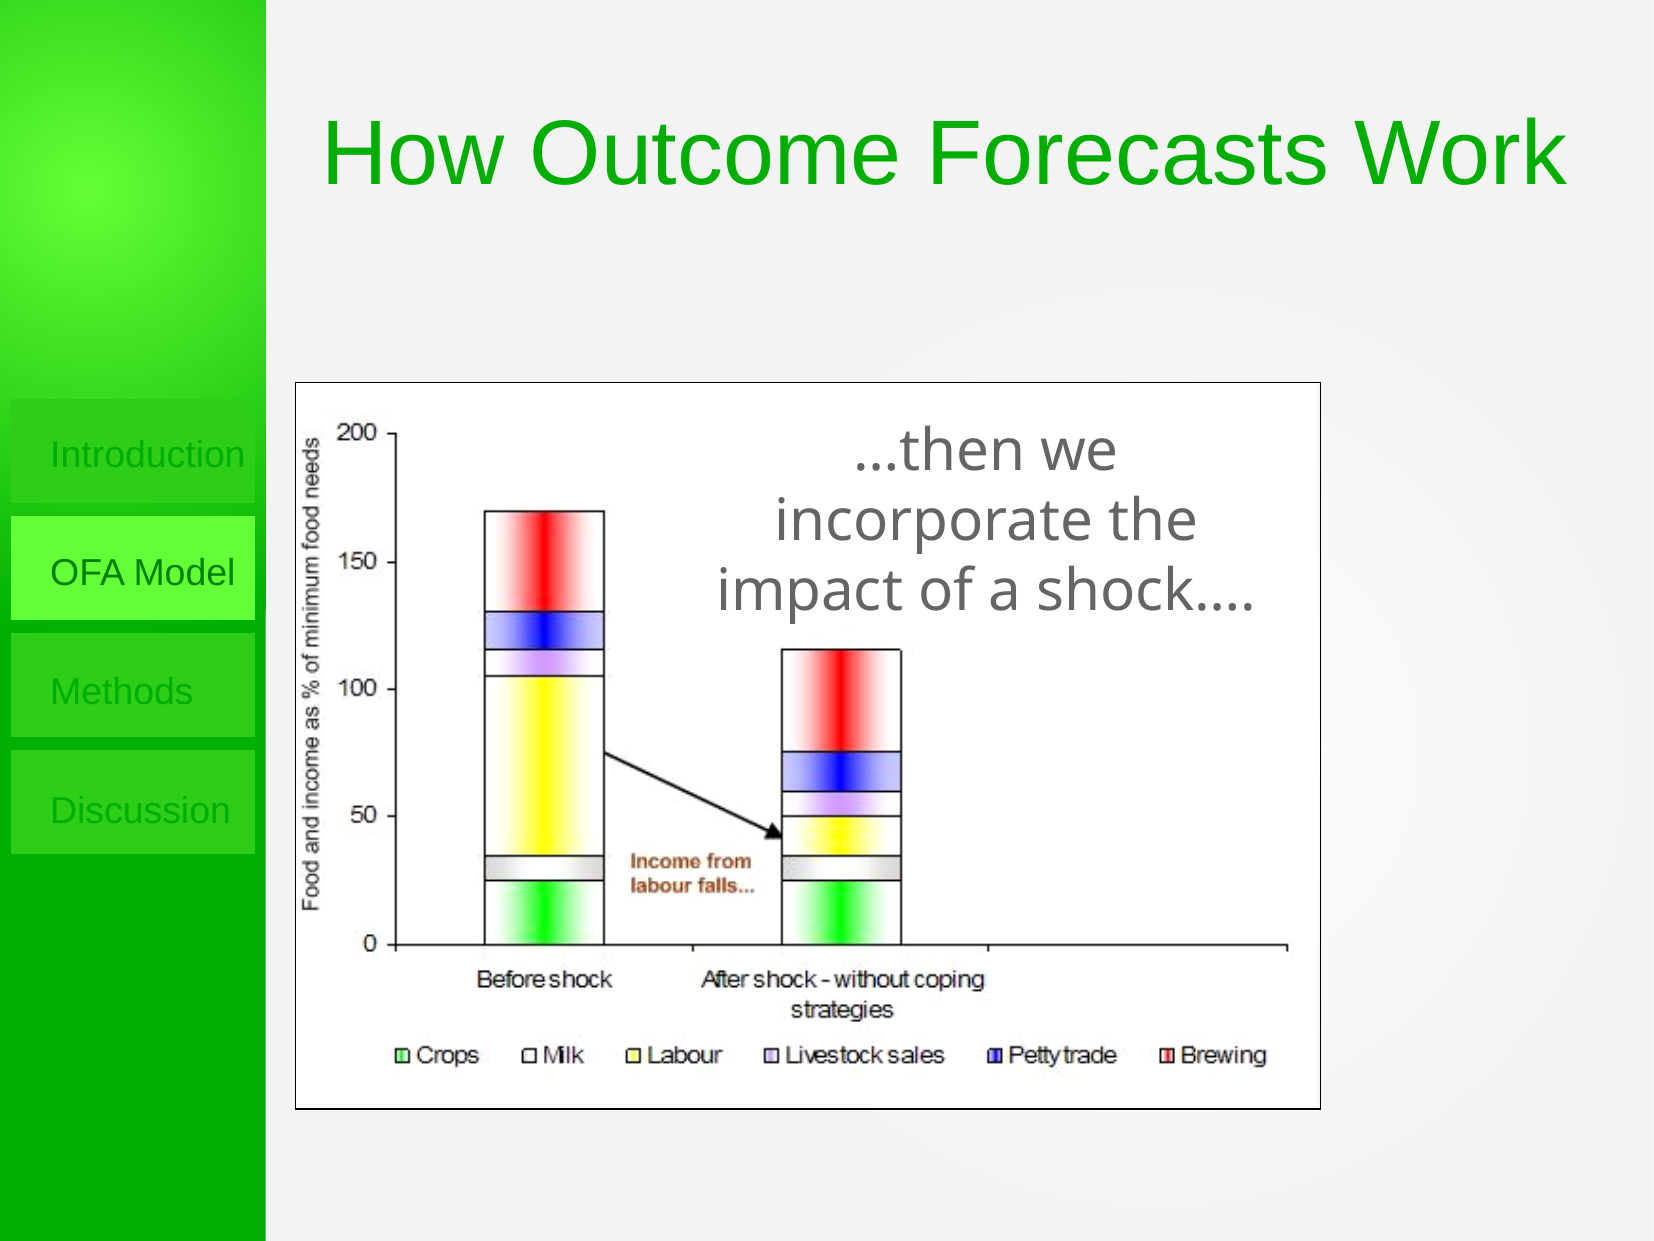

# How Outcome Forecasts Work
…then we incorporate the impact of a shock….
Introduction
OFA Model
Methods
Discussion